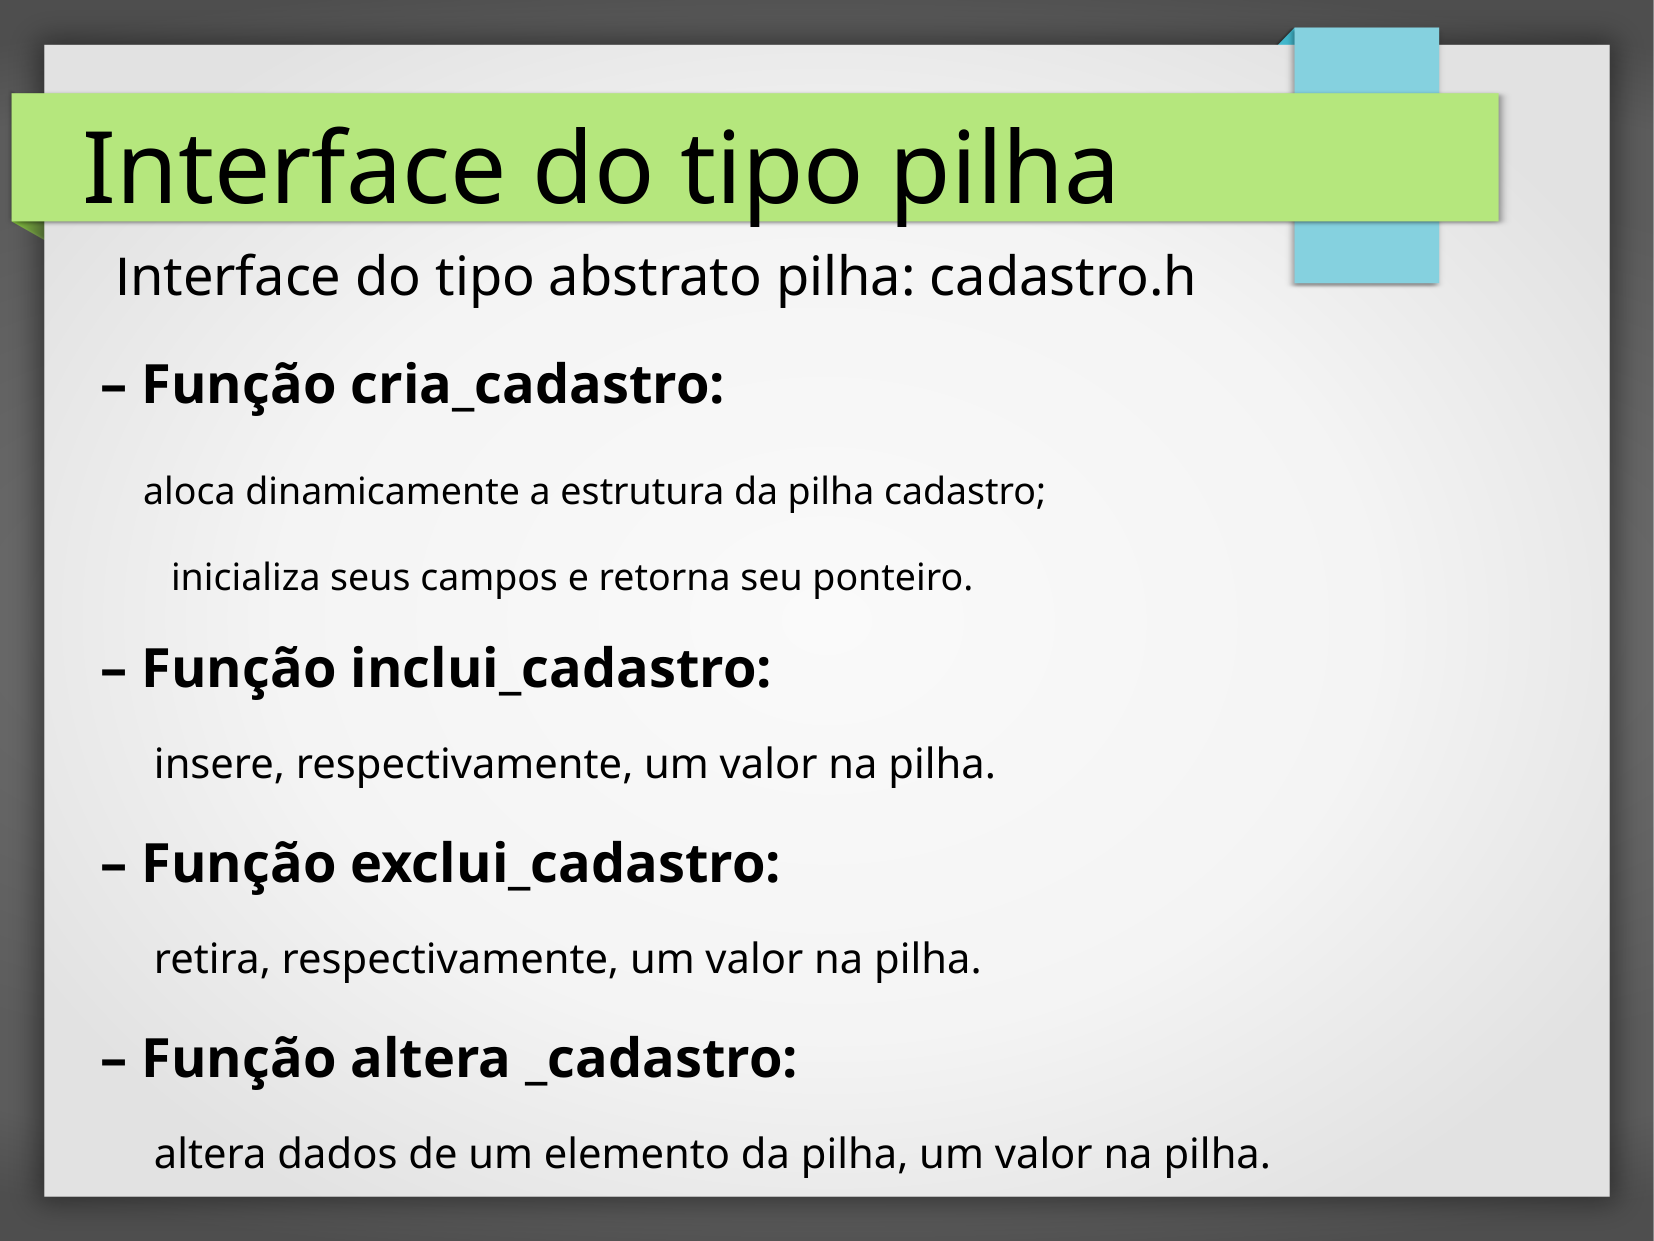

# Interface do tipo pilha
 Interface do tipo abstrato pilha: cadastro.h
– Função cria_cadastro:
 aloca dinamicamente a estrutura da pilha cadastro;
inicializa seus campos e retorna seu ponteiro.
– Função inclui_cadastro:
 insere, respectivamente, um valor na pilha.
– Função exclui_cadastro:
 retira, respectivamente, um valor na pilha.
– Função altera _cadastro:
 altera dados de um elemento da pilha, um valor na pilha.